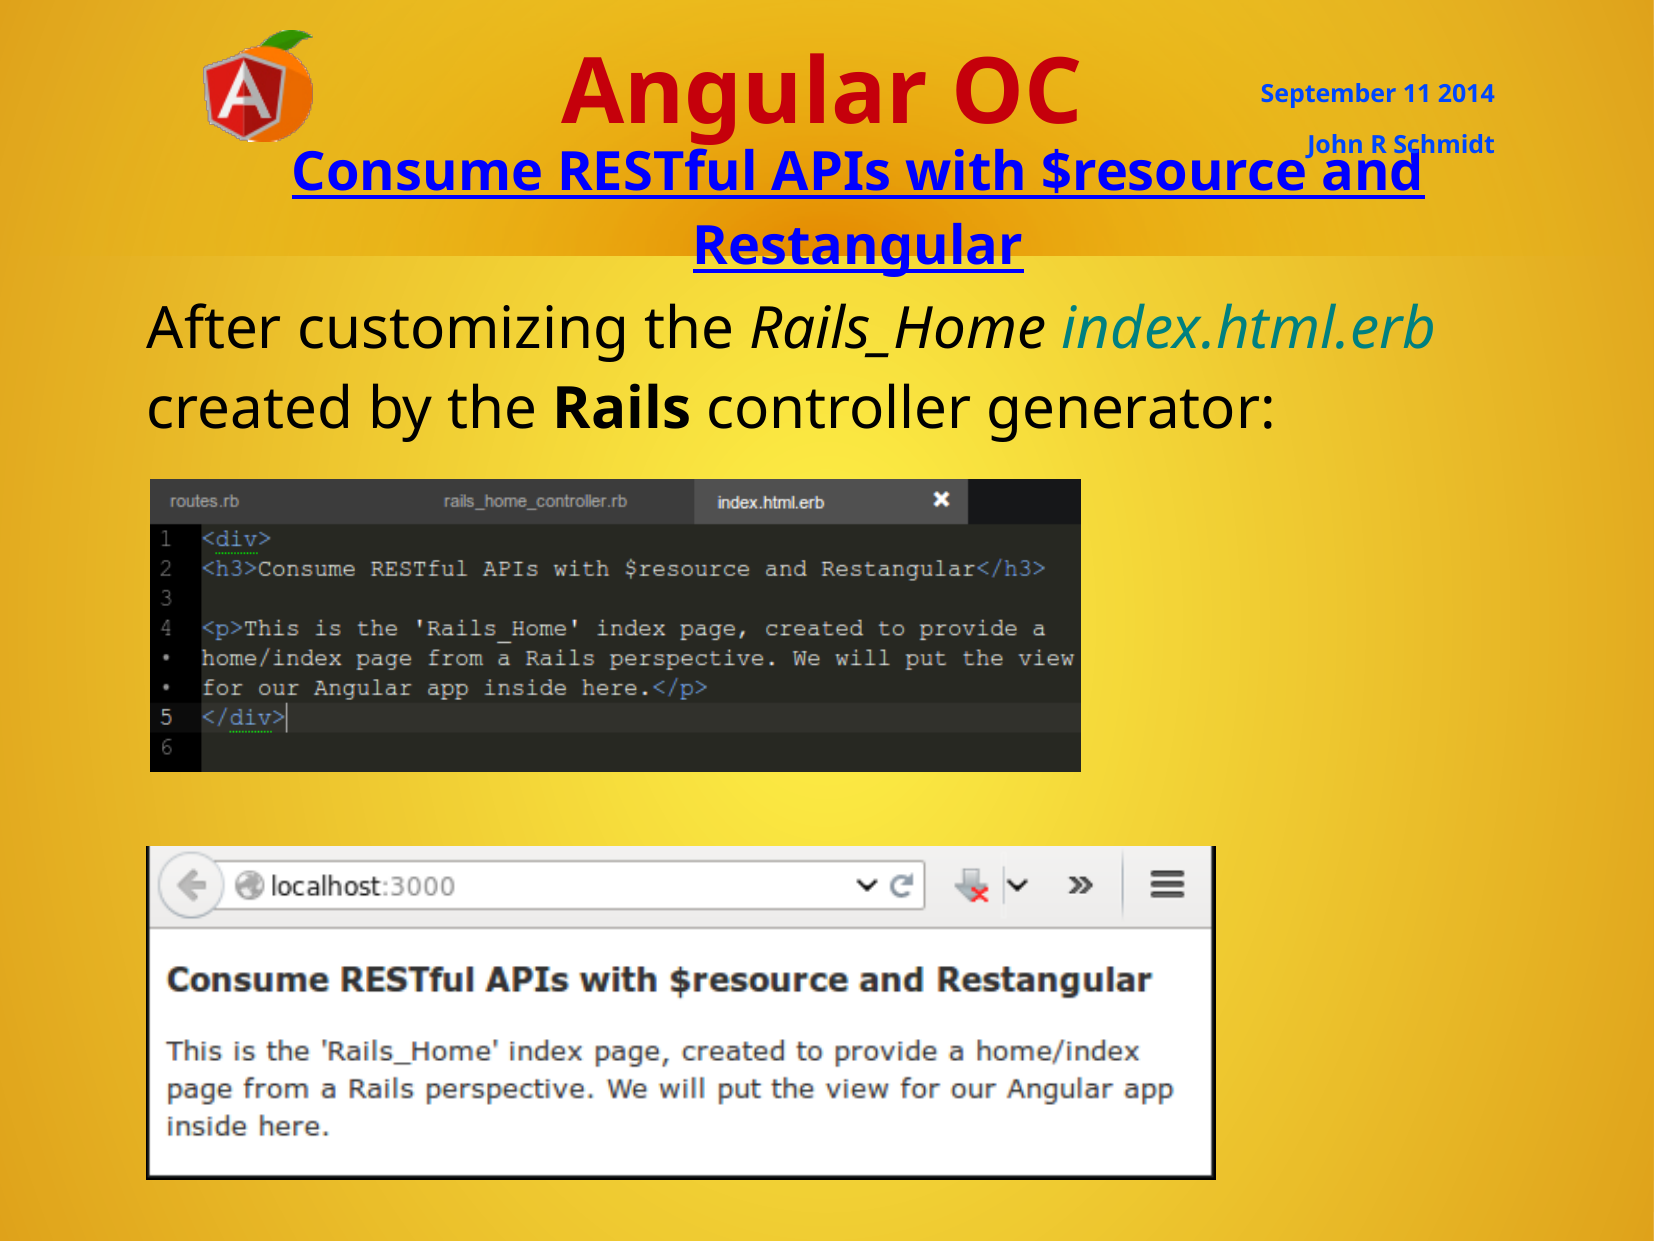

Angular OC
September 11 2014
John R Schmidt
Consume RESTful APIs with $resource and Restangular
# After customizing the Rails_Home index.html.erb created by the Rails controller generator: